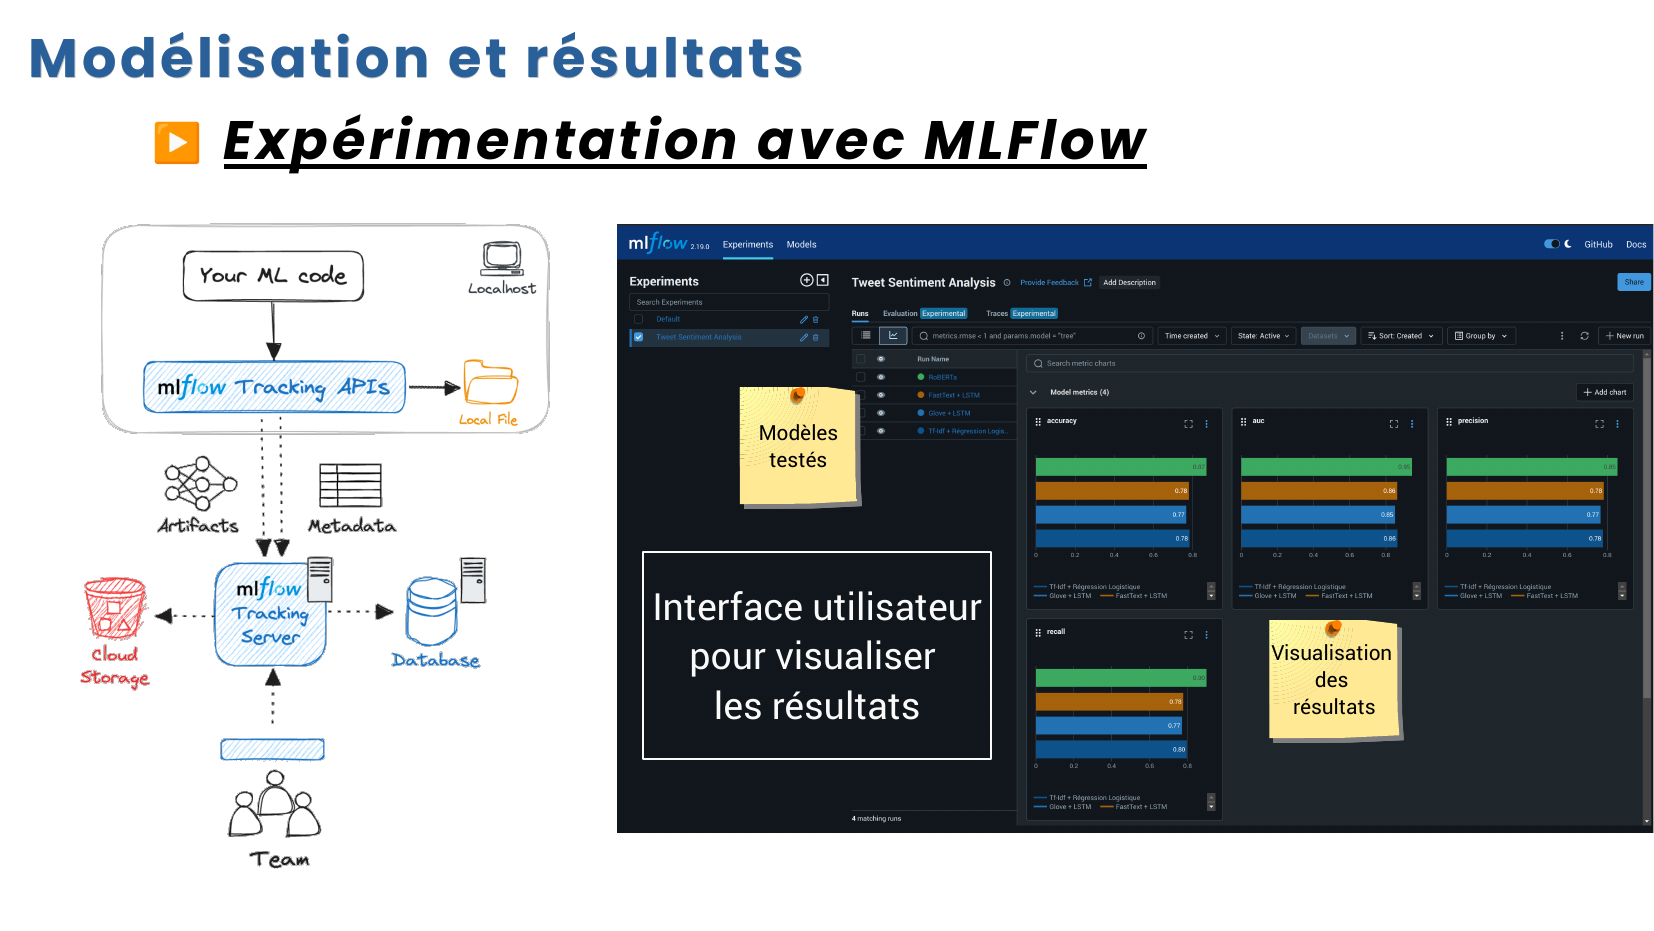

Modélisation et résultats
Expérimentation avec MLFlow
Modèles
testés
Visualisation
des
résultats
Interface utilisateur pour visualiser
les résultats